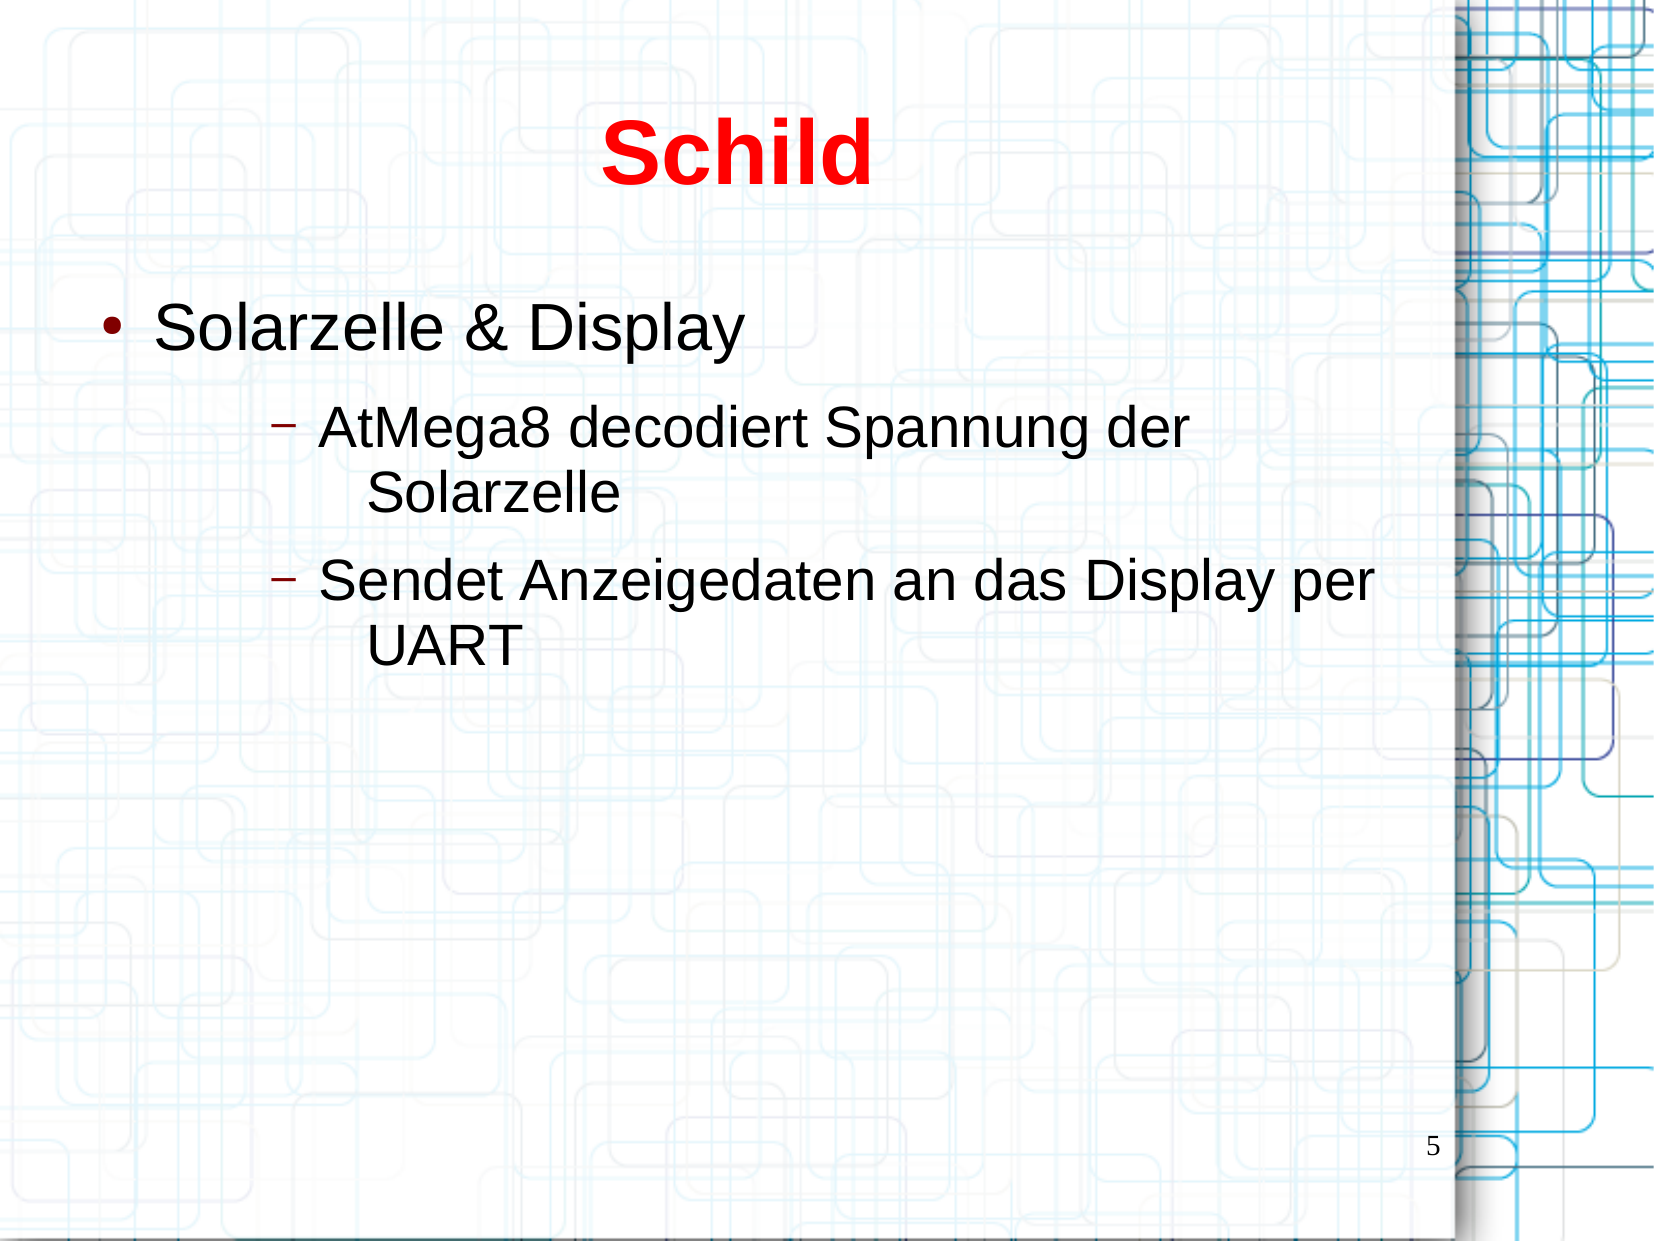

# Schild
Solarzelle & Display
AtMega8 decodiert Spannung der Solarzelle
Sendet Anzeigedaten an das Display per UART
5